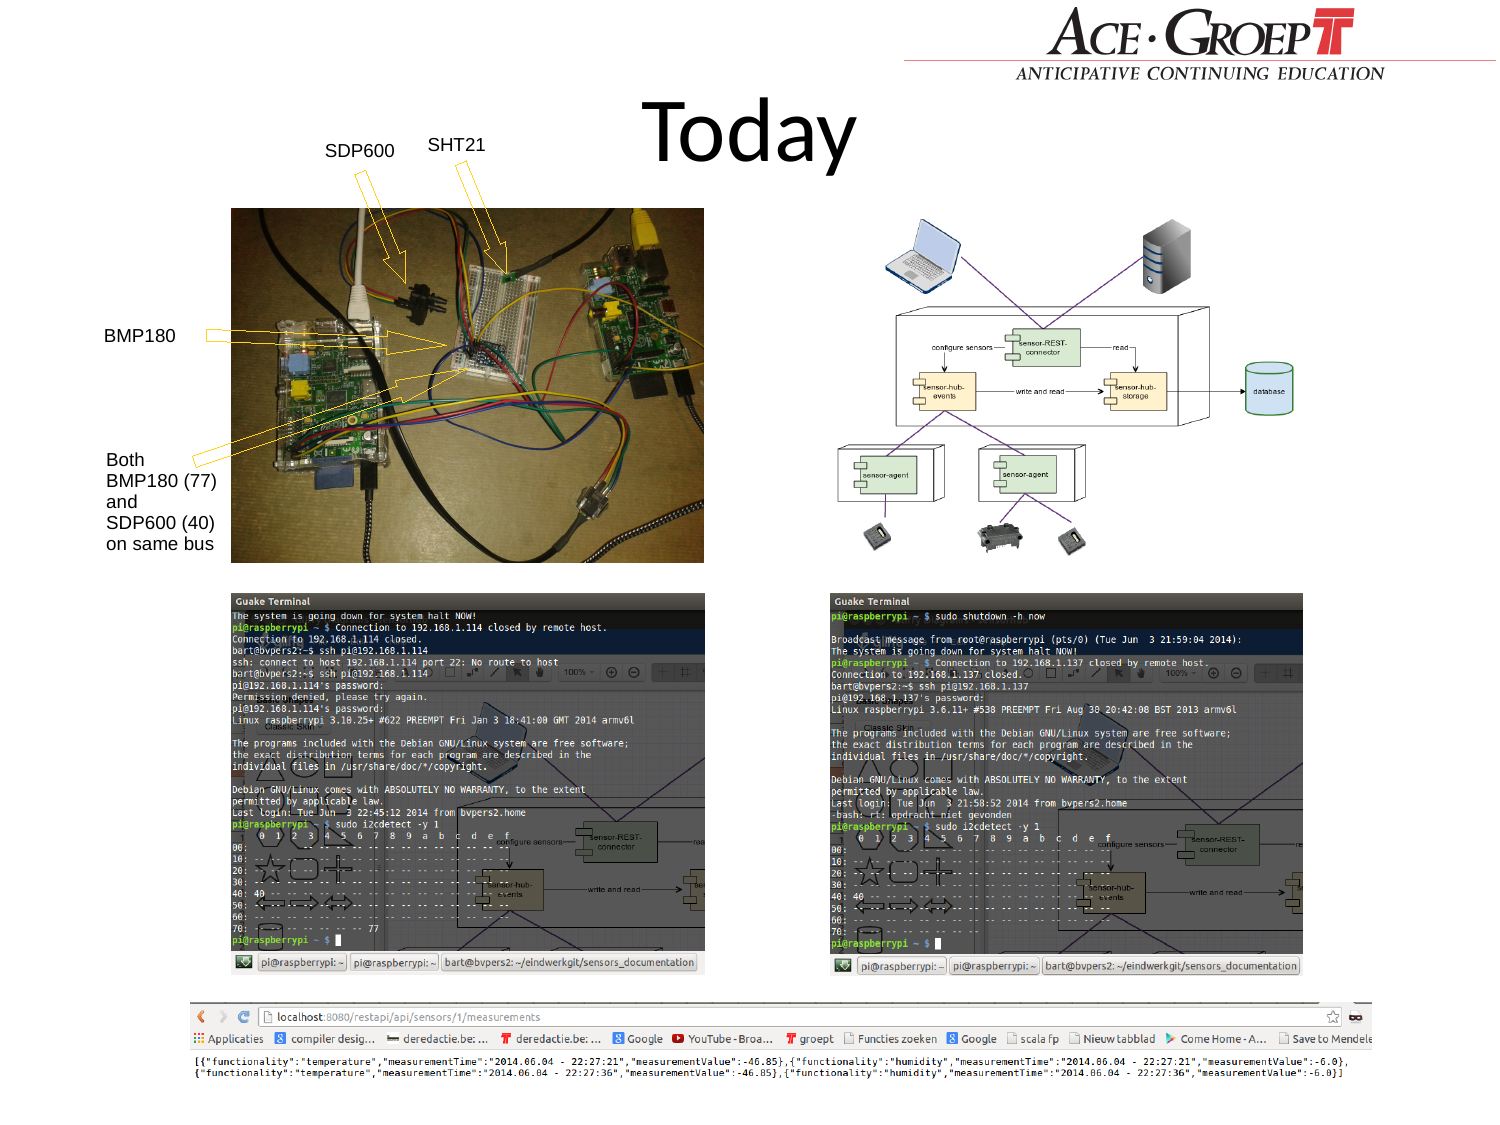

# Today
SHT21
SDP600
BMP180
Both
BMP180 (77)
and
SDP600 (40)
on same bus